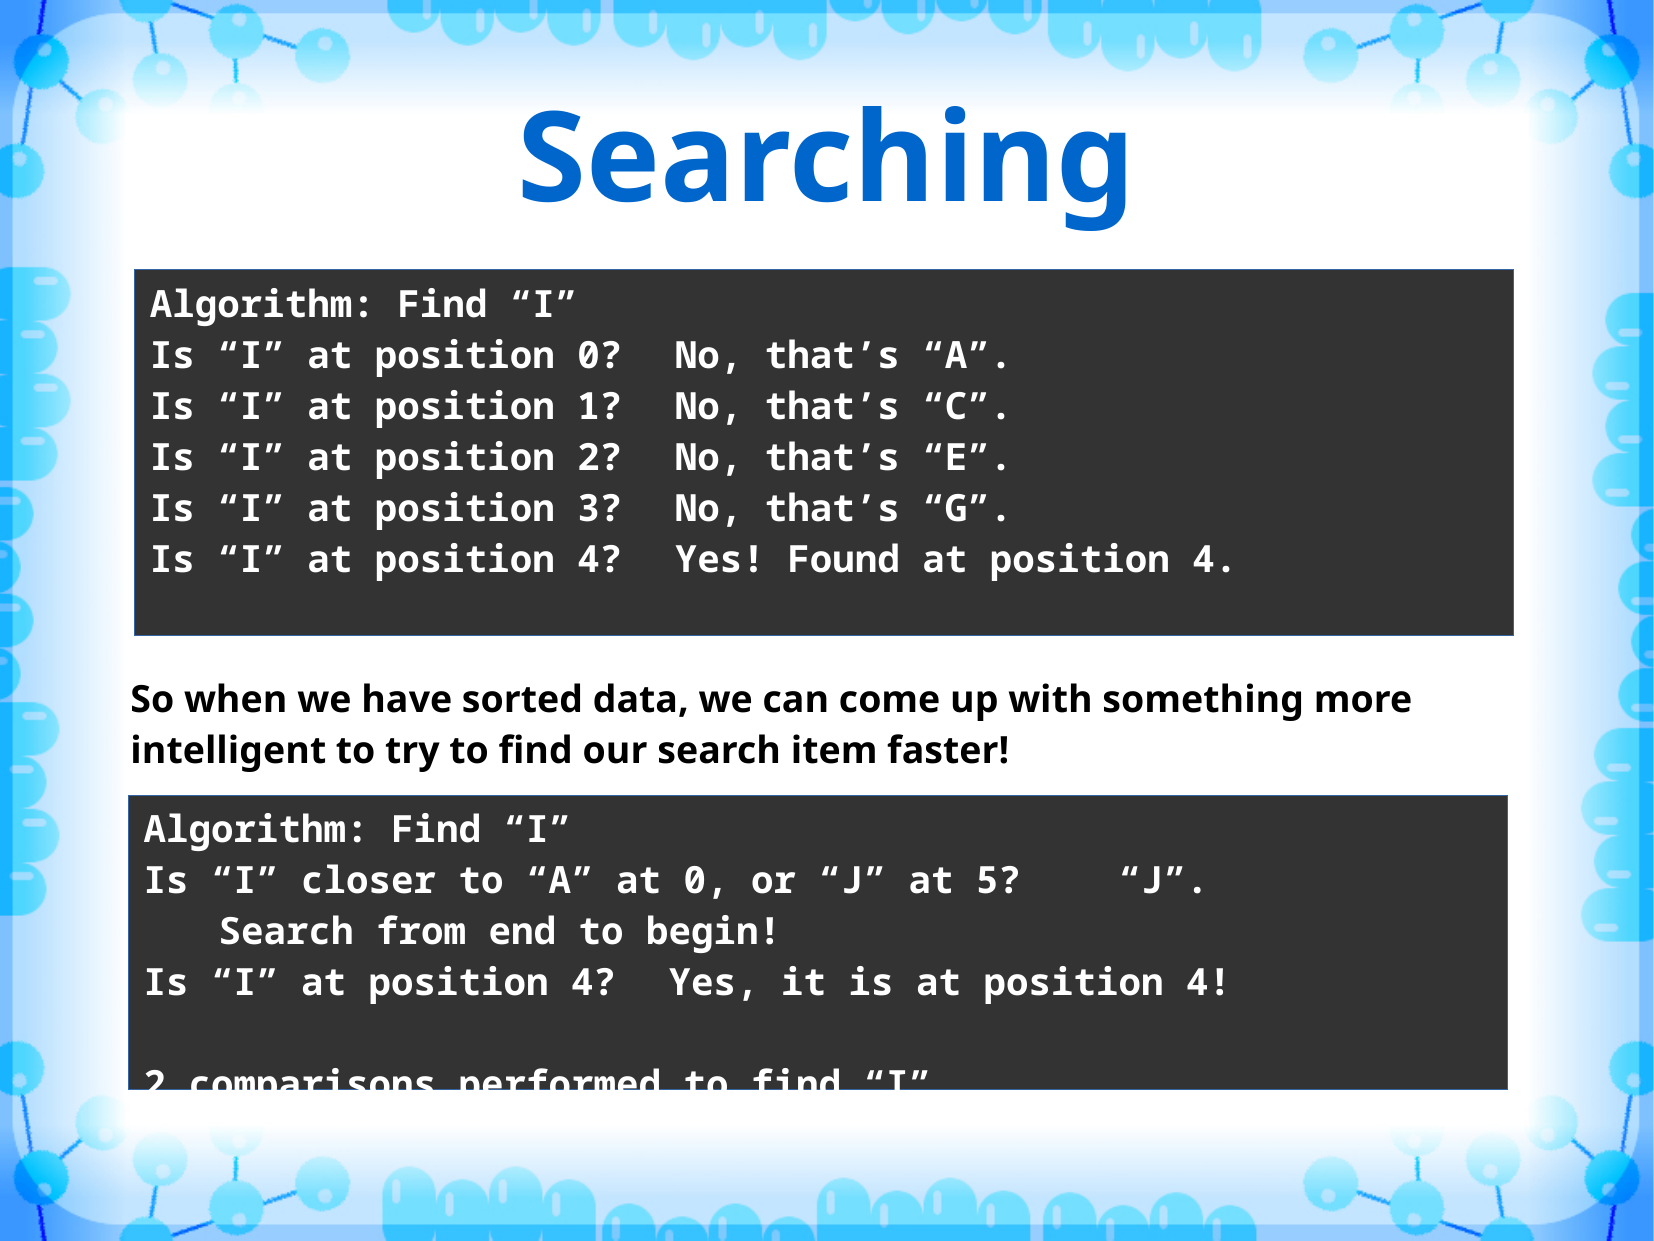

# Searching
Algorithm: Find “I”
Is “I” at position 0?	No, that’s “A”.
Is “I” at position 1?	No, that’s “C”.
Is “I” at position 2?	No, that’s “E”.
Is “I” at position 3?	No, that’s “G”.
Is “I” at position 4?	Yes! Found at position 4.
5 comparisons performed to find “I”.
So when we have sorted data, we can come up with something more intelligent to try to find our search item faster!
Algorithm: Find “I”
Is “I” closer to “A” at 0, or “J” at 5?		“J”.
	Search from end to begin!
Is “I” at position 4?	Yes, it is at position 4!
2 comparisons performed to find “I”.